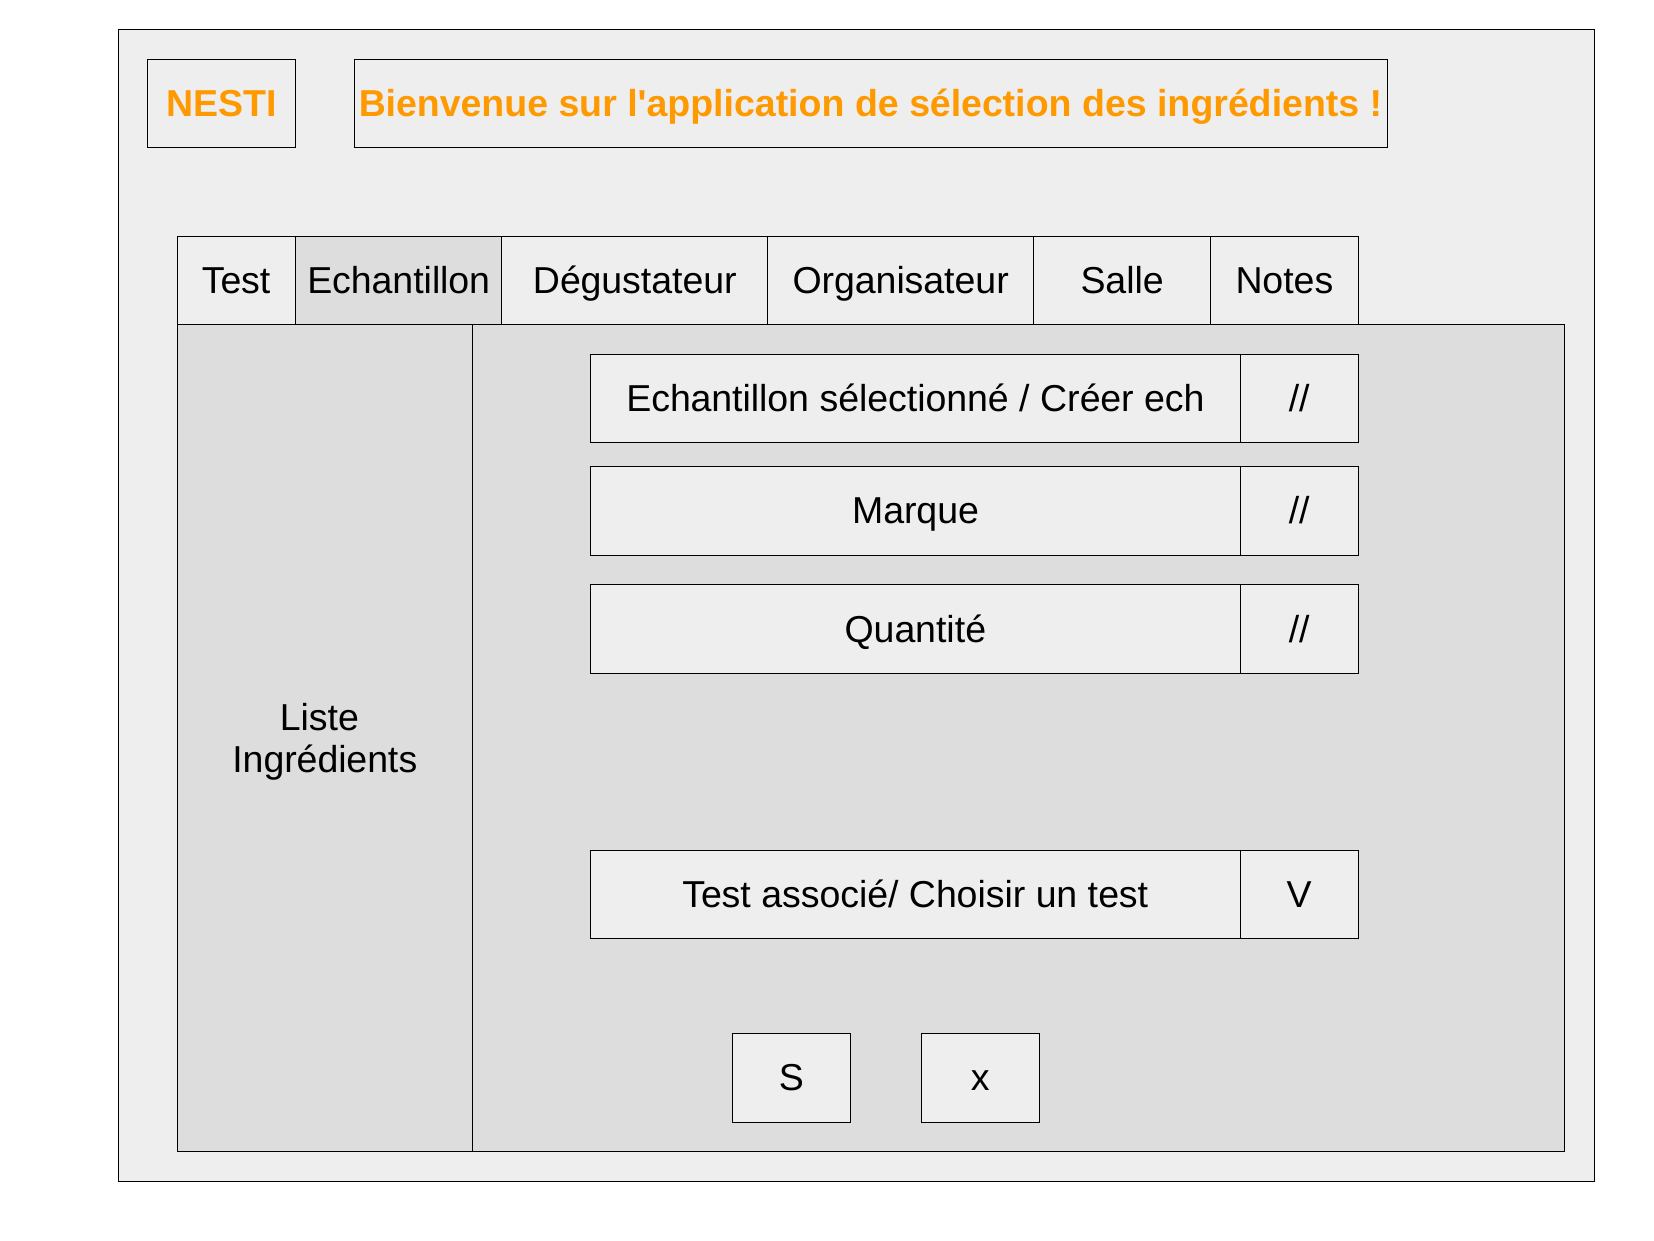

NESTI
Bienvenue sur l'application de sélection des ingrédients !
Test
Echantillon
Dégustateur
Organisateur
Salle
Notes
Liste
Ingrédients
Echantillon sélectionné / Créer ech
//
Marque
//
Quantité
//
Test associé/ Choisir un test
V
S
x